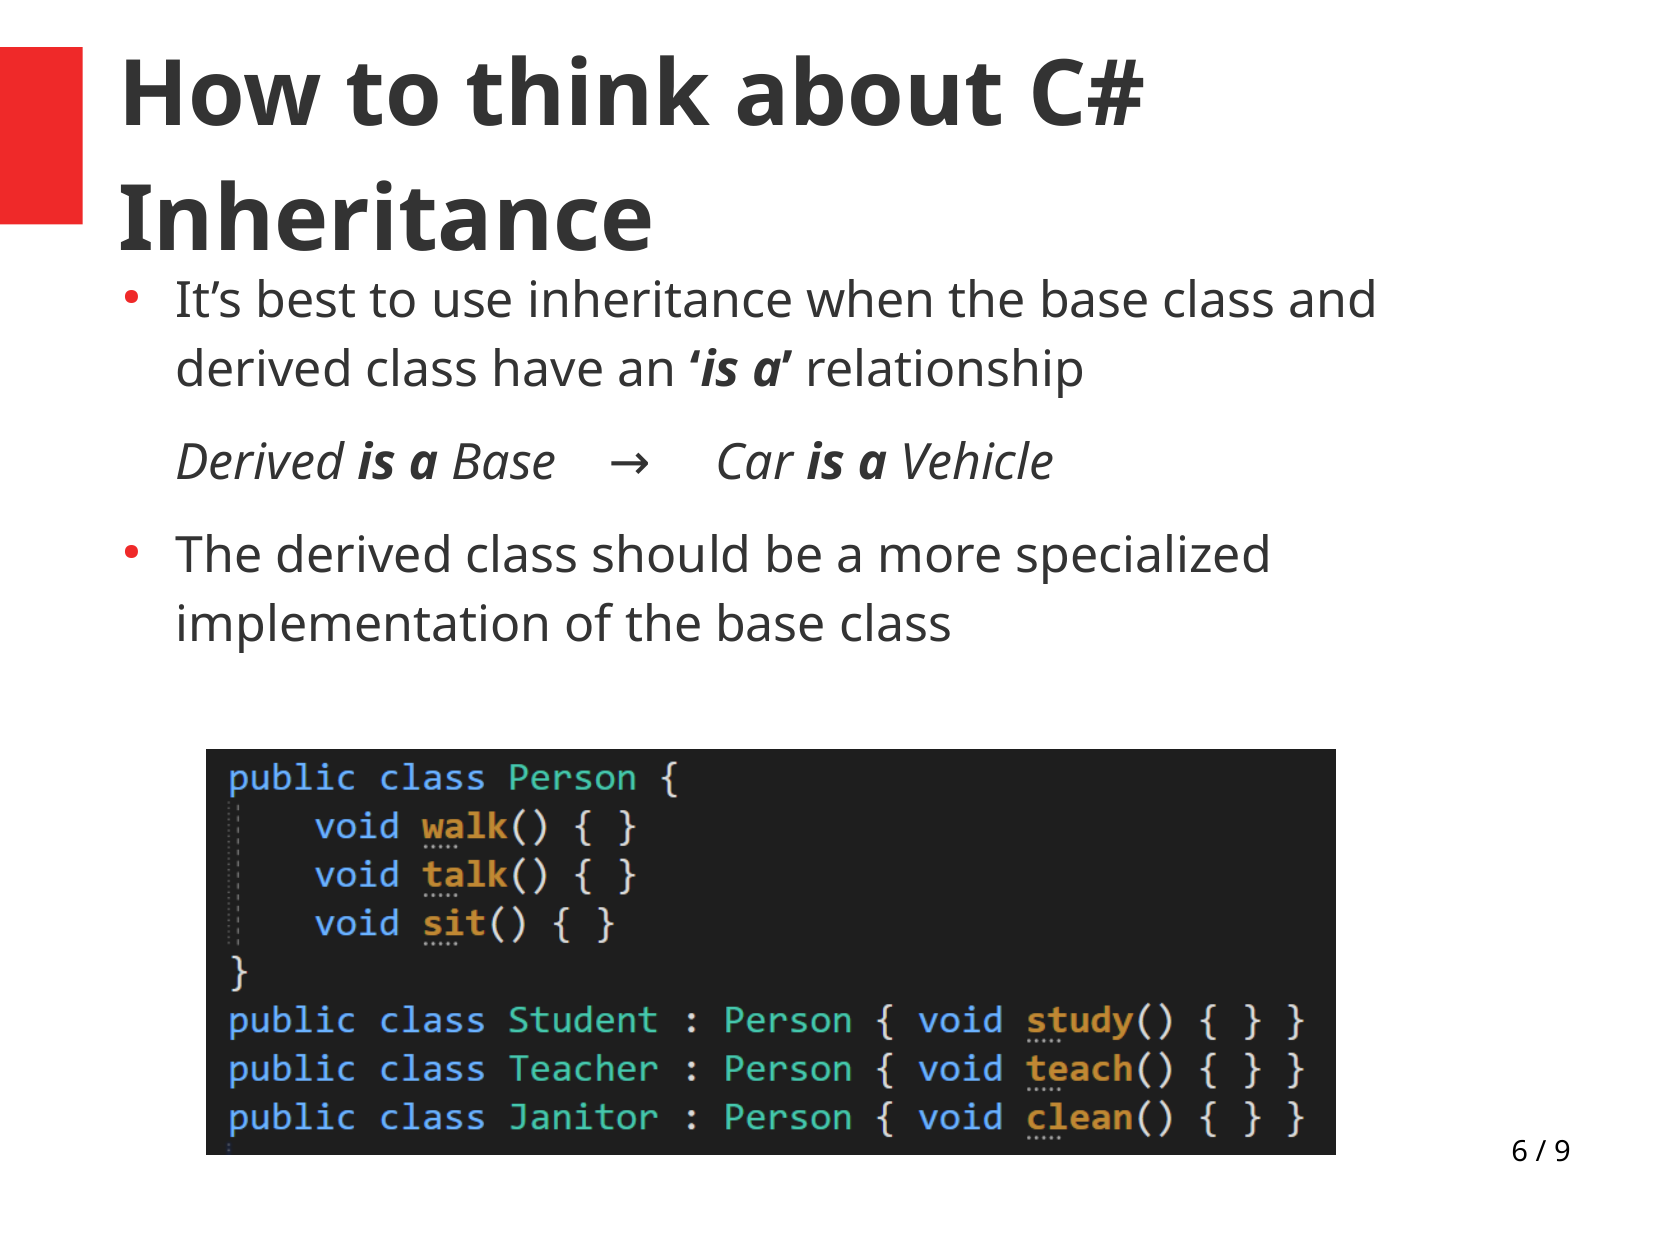

# How to think about C# Inheritance
It’s best to use inheritance when the base class and derived class have an ‘is a’ relationship
Derived is a Base → Car is a Vehicle
The derived class should be a more specialized implementation of the base class
6